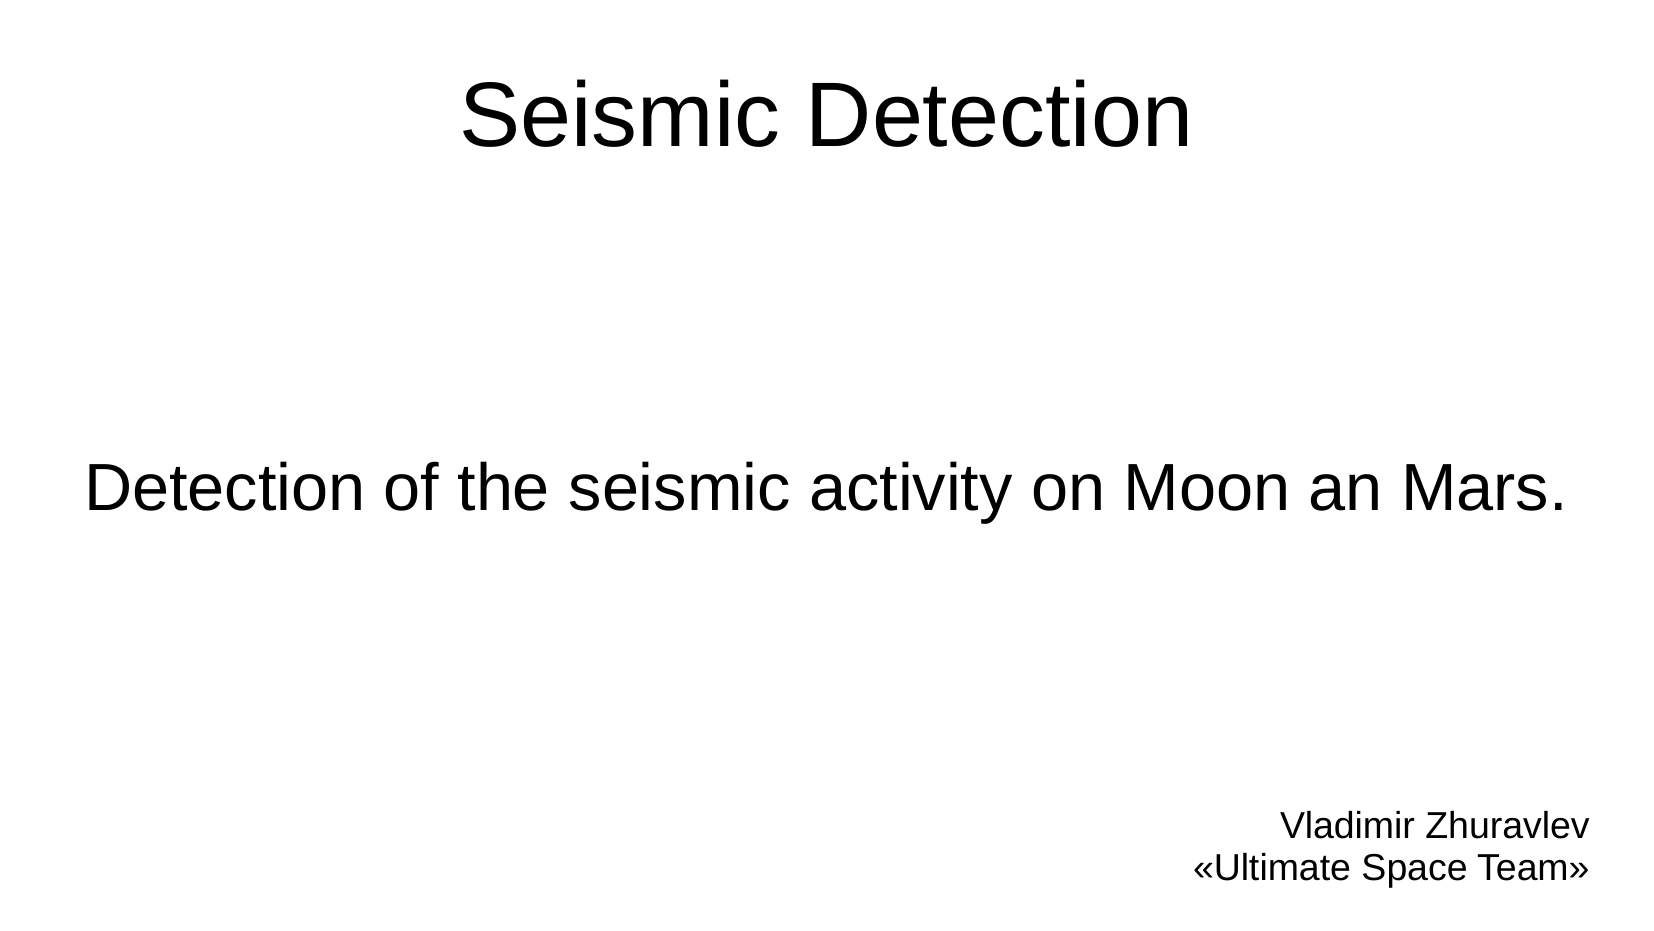

# Seismic Detection
Detection of the seismic activity on Moon an Mars.
Vladimir Zhuravlev
«Ultimate Space Team»